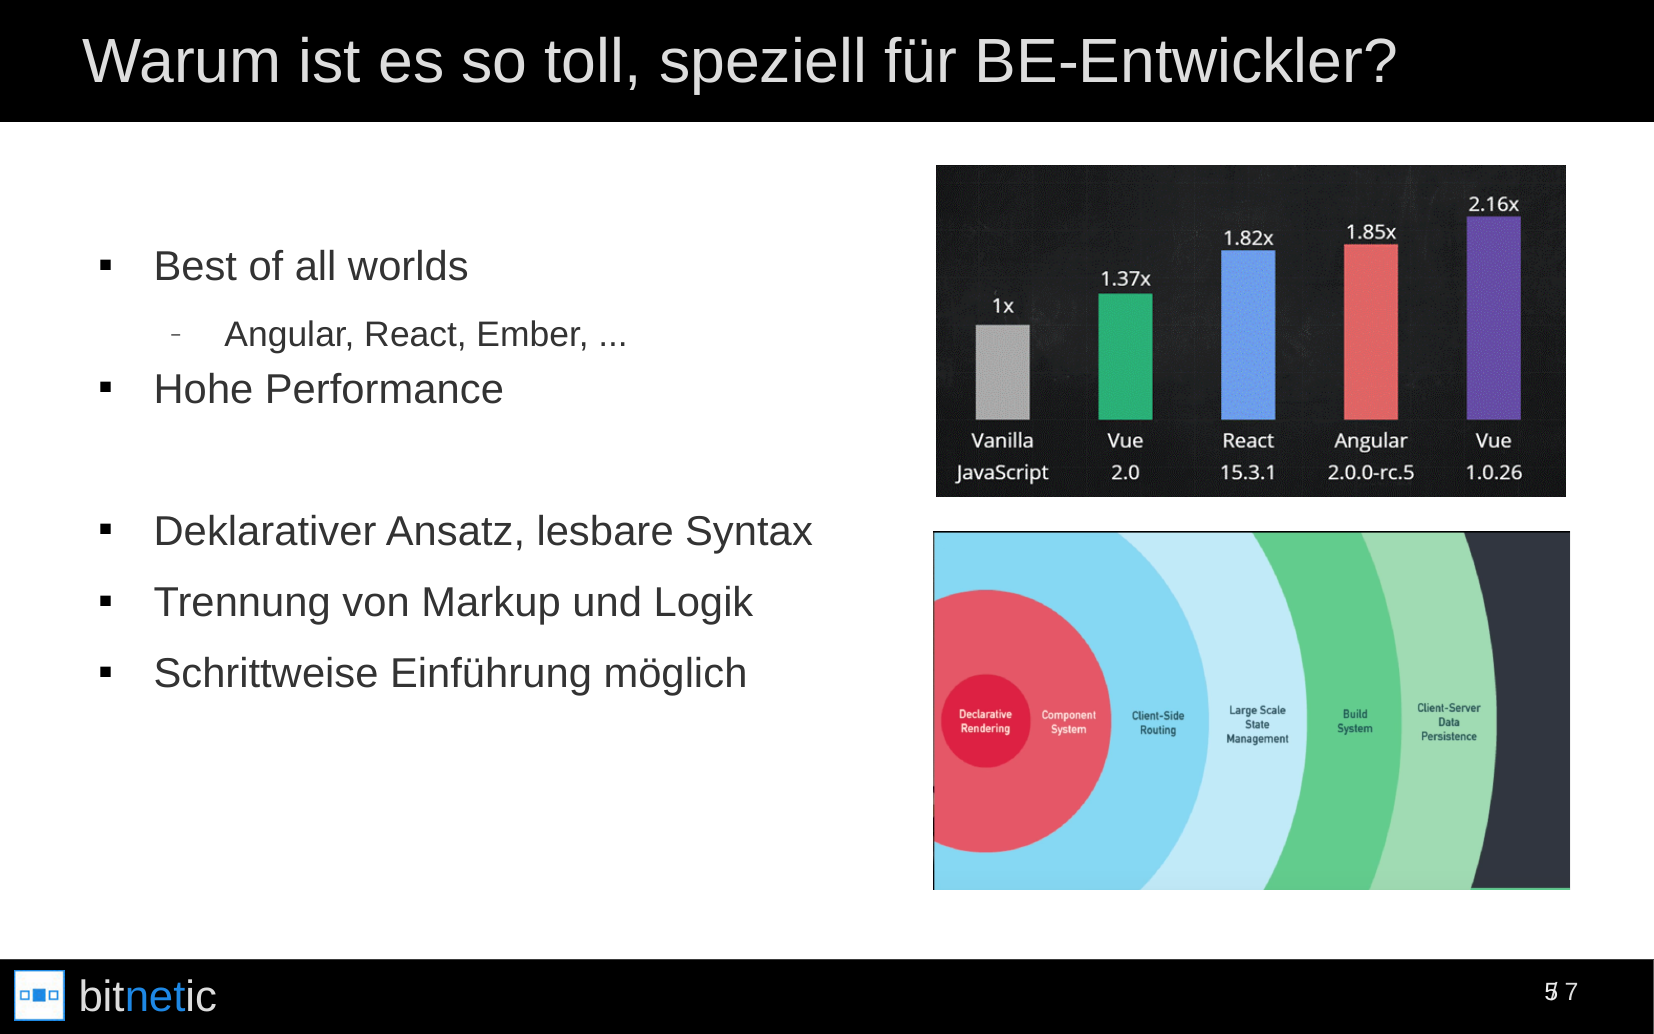

# Warum ist es so toll, speziell für BE-Entwickler?
Best of all worlds
Angular, React, Ember, ...
Hohe Performance
Deklarativer Ansatz, lesbare Syntax
Trennung von Markup und Logik
Schrittweise Einführung möglich